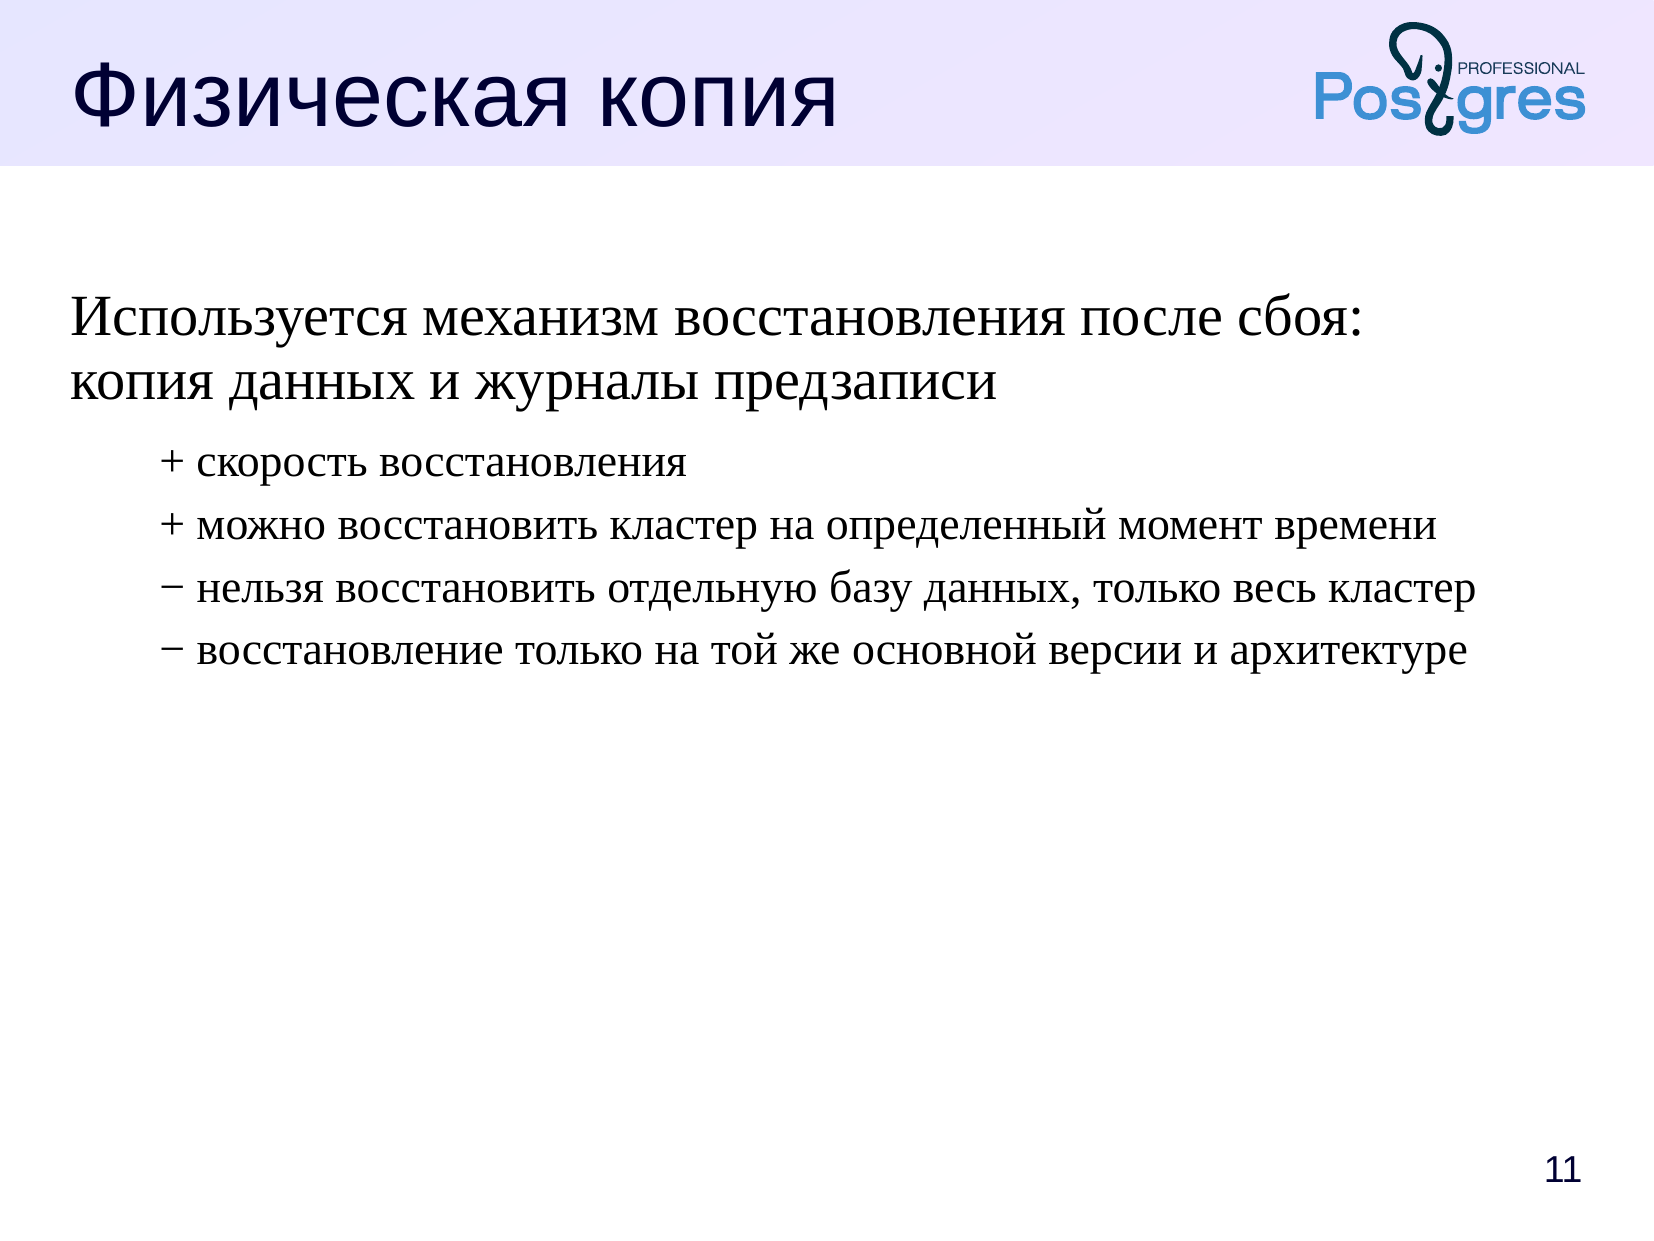

# Физическая копия
Используется механизм восстановления после сбоя:
копия данных и журналы предзаписи
+ скорость восстановления
+ можно восстановить кластер на определенный момент времени
− нельзя восстановить отдельную базу данных, только весь кластер
− восстановление только на той же основной версии и архитектуре